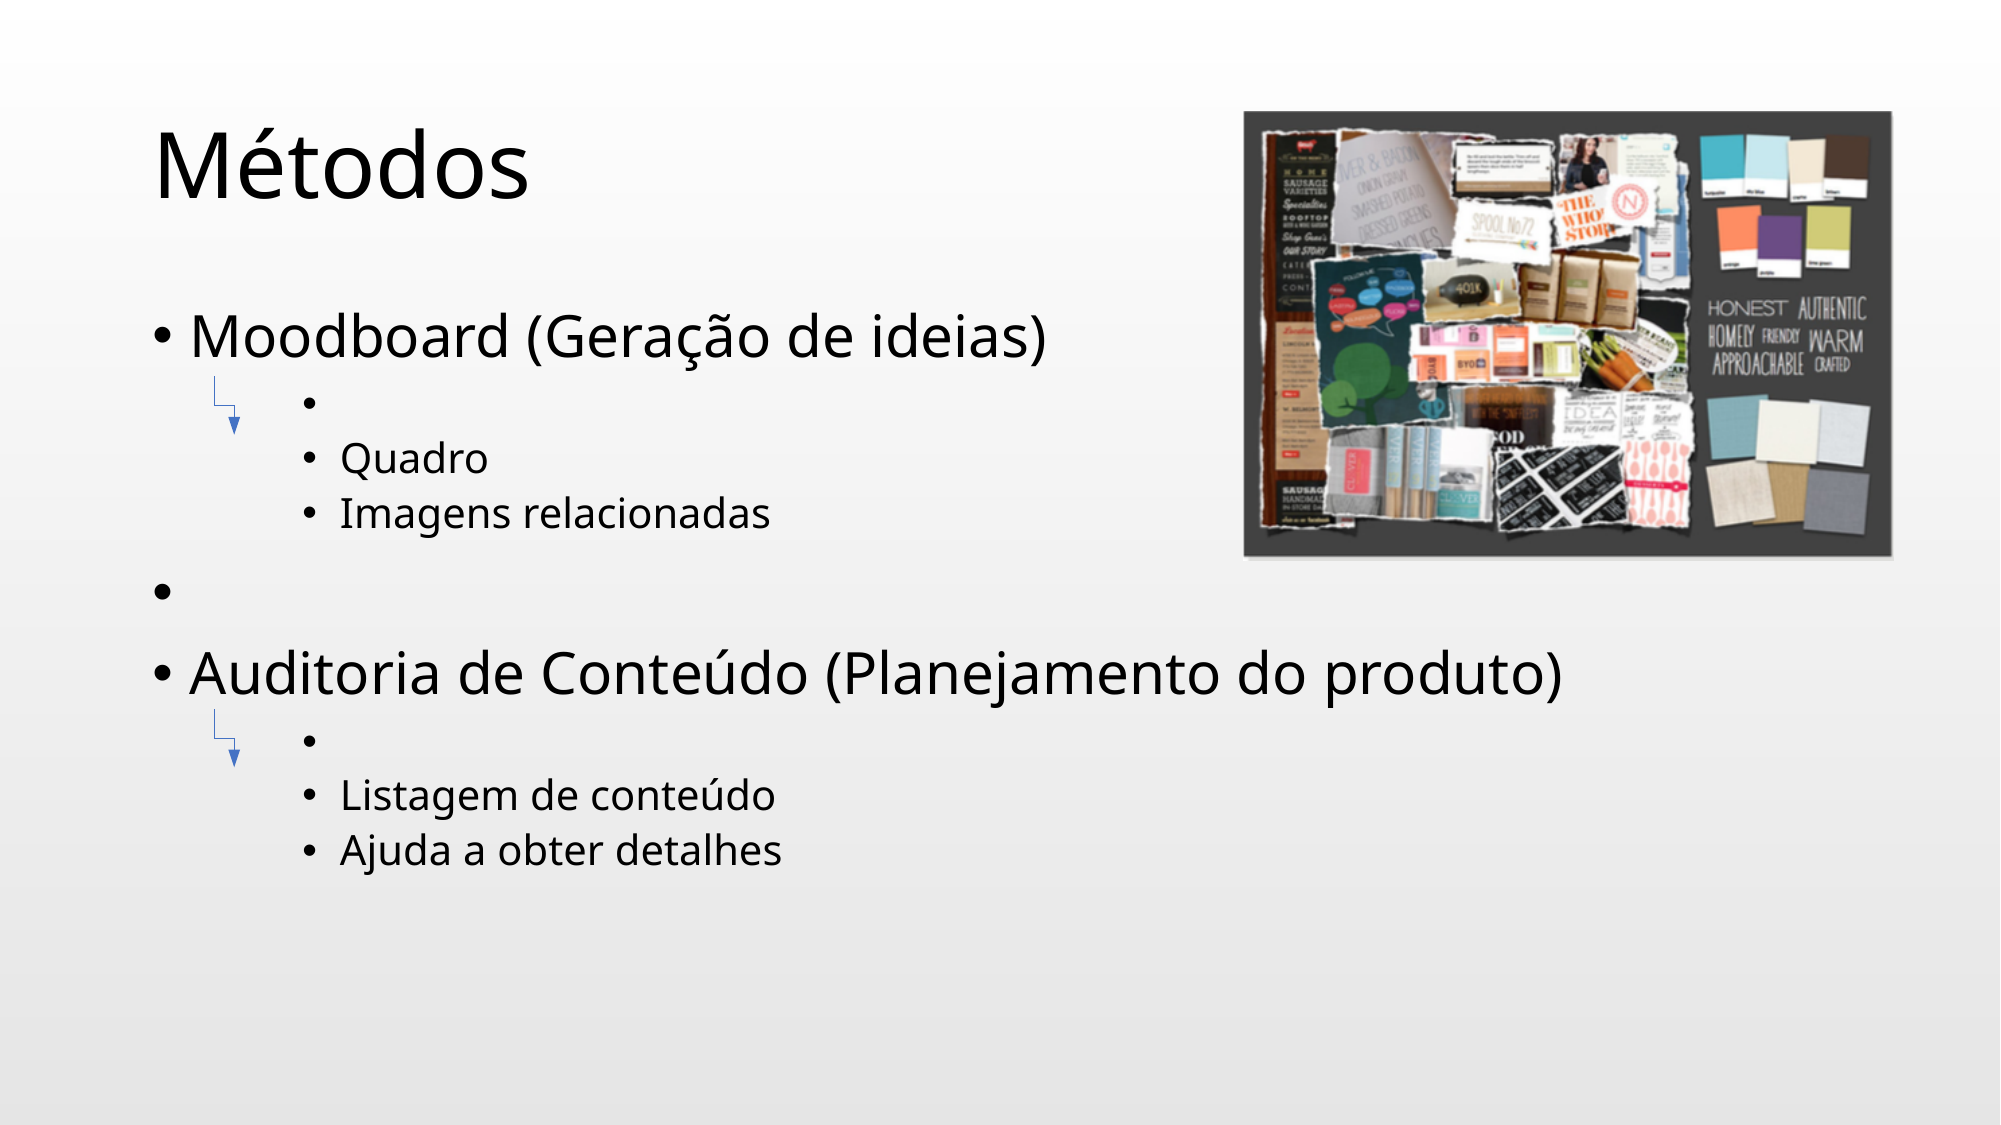

# Métodos
Moodboard (Geração de ideias)
Quadro
Imagens relacionadas
Auditoria de Conteúdo (Planejamento do produto)
Listagem de conteúdo
Ajuda a obter detalhes